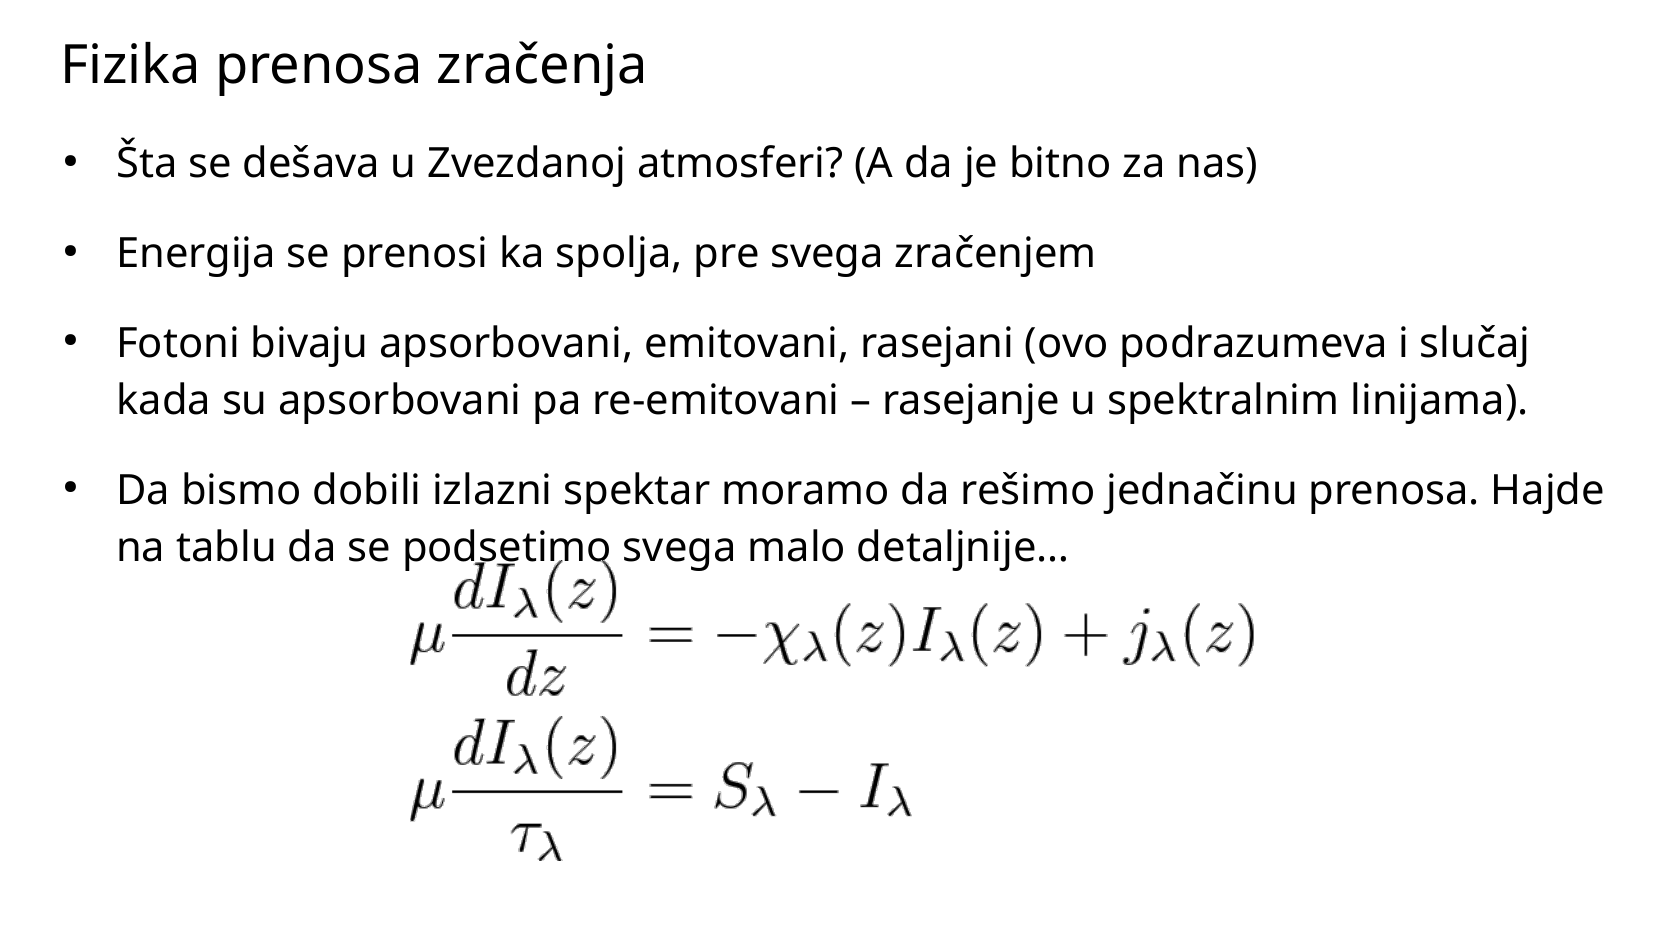

# Fizika prenosa zračenja
Šta se dešava u Zvezdanoj atmosferi? (A da je bitno za nas)
Energija se prenosi ka spolja, pre svega zračenjem
Fotoni bivaju apsorbovani, emitovani, rasejani (ovo podrazumeva i slučaj kada su apsorbovani pa re-emitovani – rasejanje u spektralnim linijama).
Da bismo dobili izlazni spektar moramo da rešimo jednačinu prenosa. Hajde na tablu da se podsetimo svega malo detaljnije…